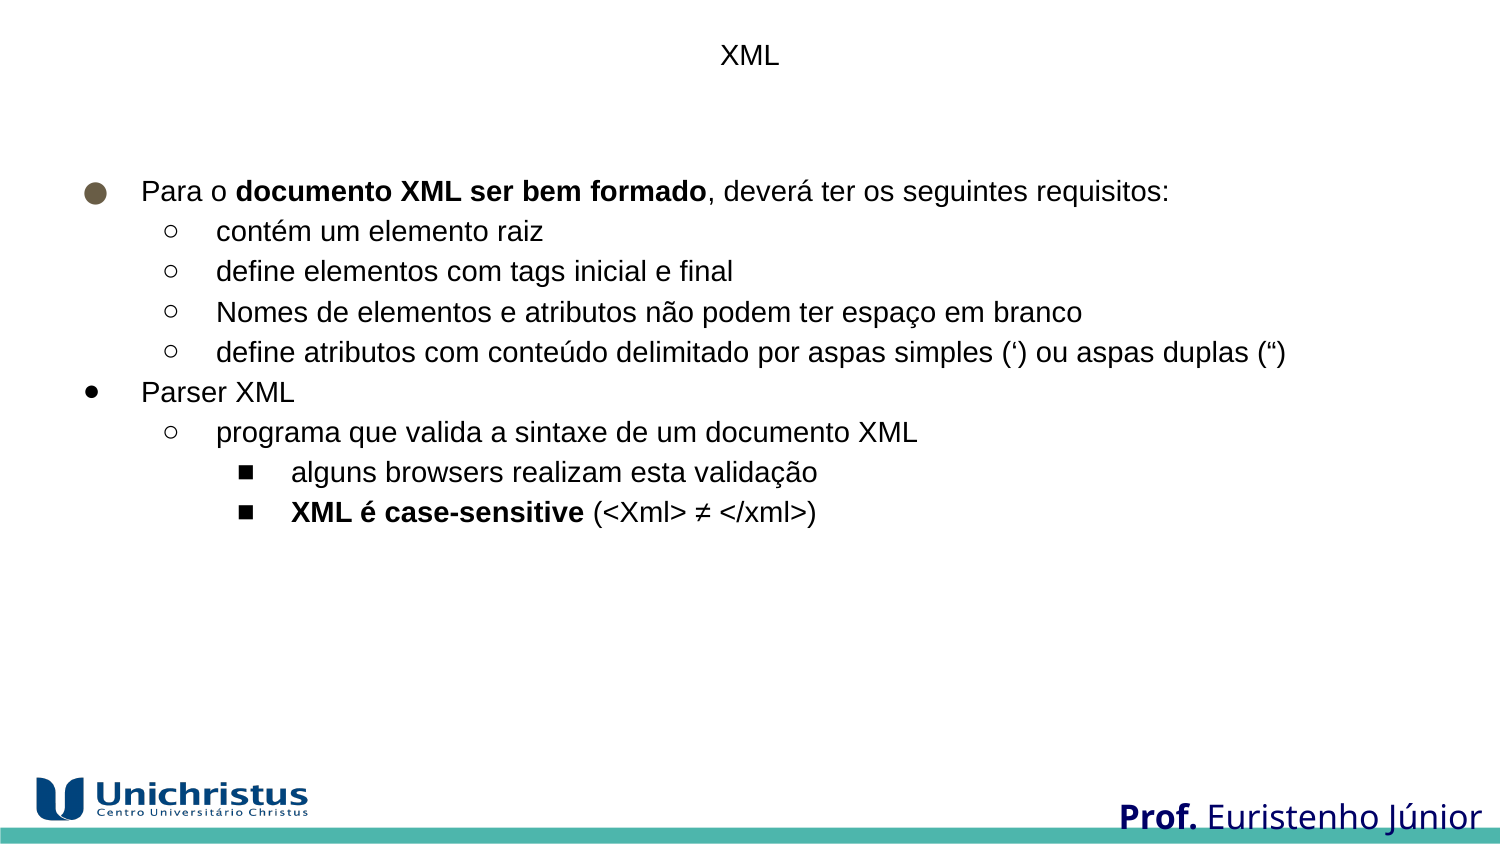

# XML
Para o documento XML ser bem formado, deverá ter os seguintes requisitos:
contém um elemento raiz
define elementos com tags inicial e final
Nomes de elementos e atributos não podem ter espaço em branco
define atributos com conteúdo delimitado por aspas simples (‘) ou aspas duplas (“)
Parser XML
programa que valida a sintaxe de um documento XML
alguns browsers realizam esta validação
XML é case-sensitive (<Xml> ≠ </xml>)